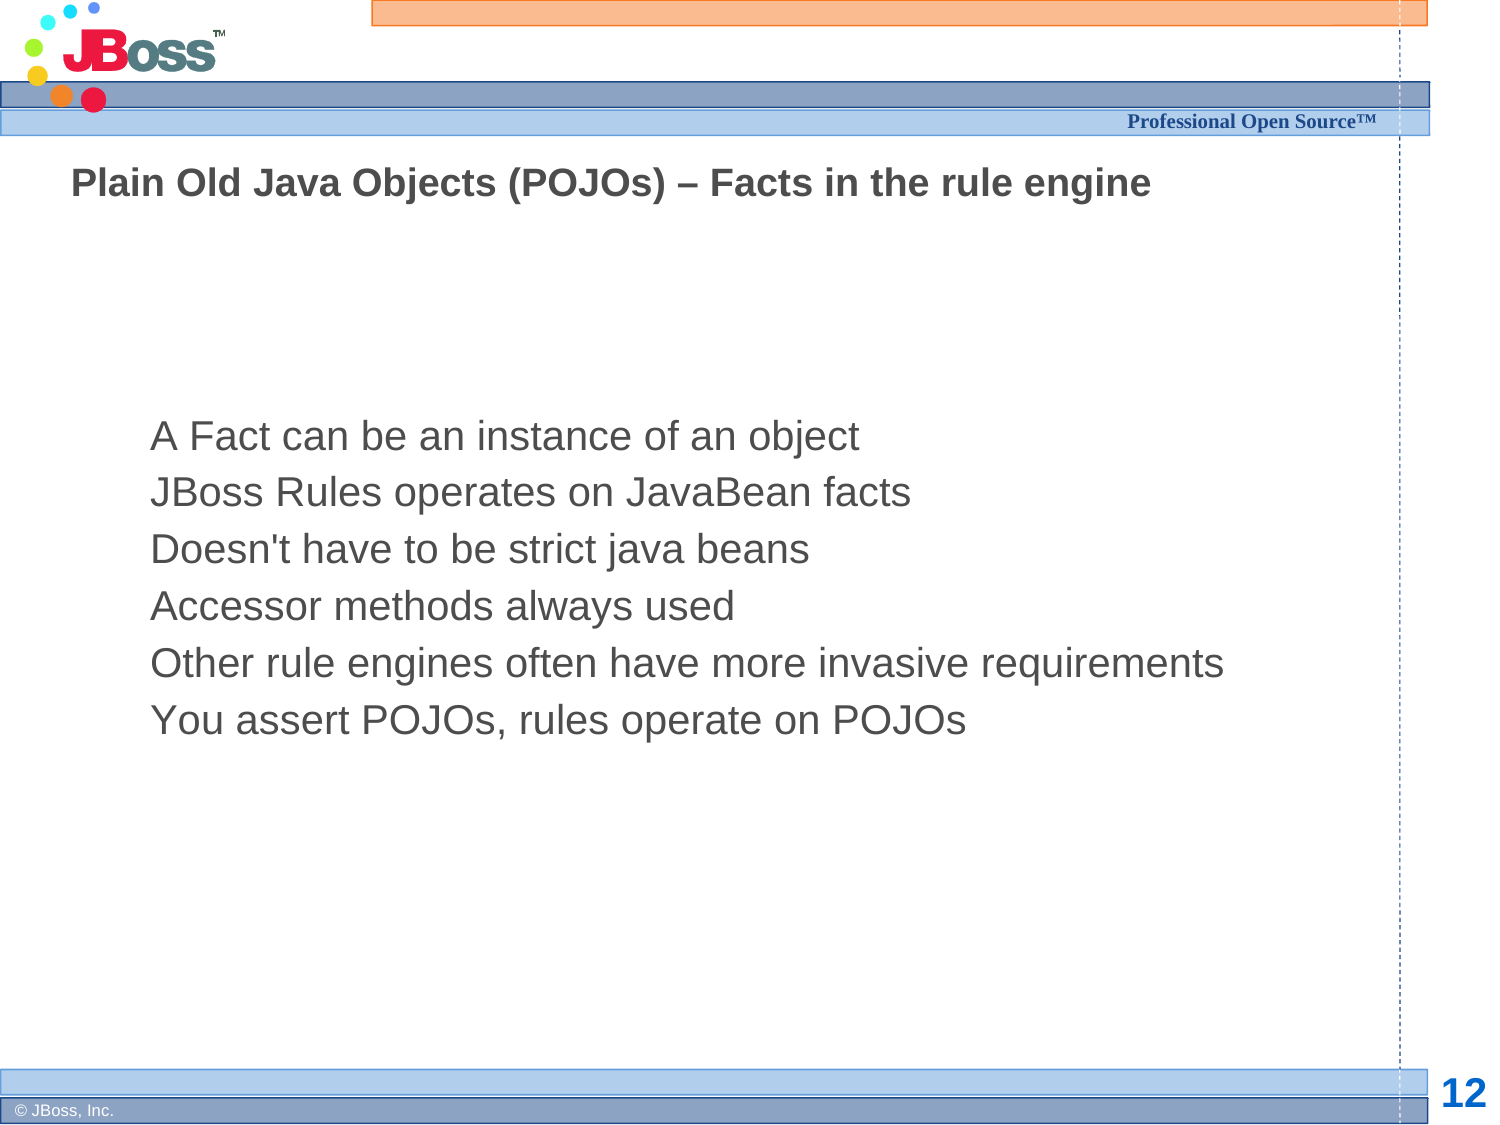

# Plain Old Java Objects (POJOs) – Facts in the rule engine
A Fact can be an instance of an object
JBoss Rules operates on JavaBean facts
Doesn't have to be strict java beans
Accessor methods always used
Other rule engines often have more invasive requirements
You assert POJOs, rules operate on POJOs